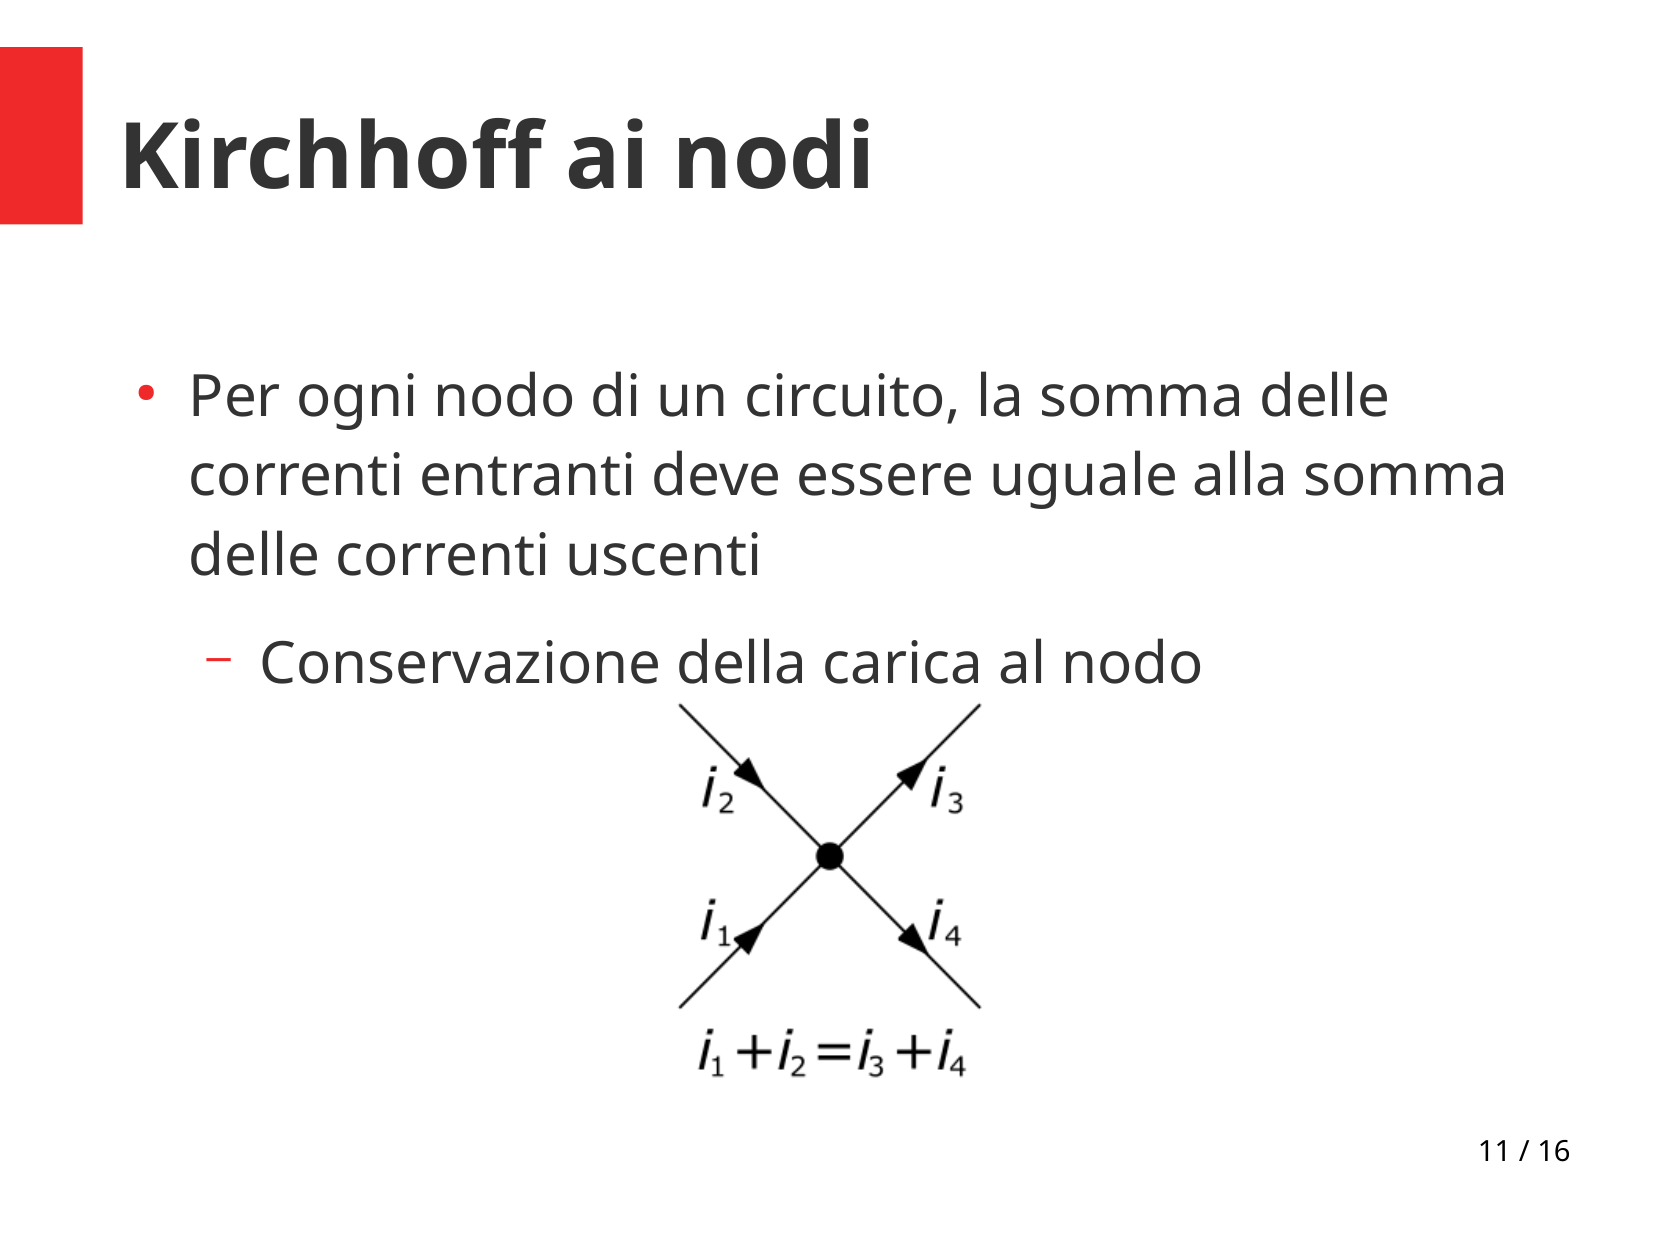

# Kirchhoff ai nodi
Per ogni nodo di un circuito, la somma delle correnti entranti deve essere uguale alla somma delle correnti uscenti
Conservazione della carica al nodo
11